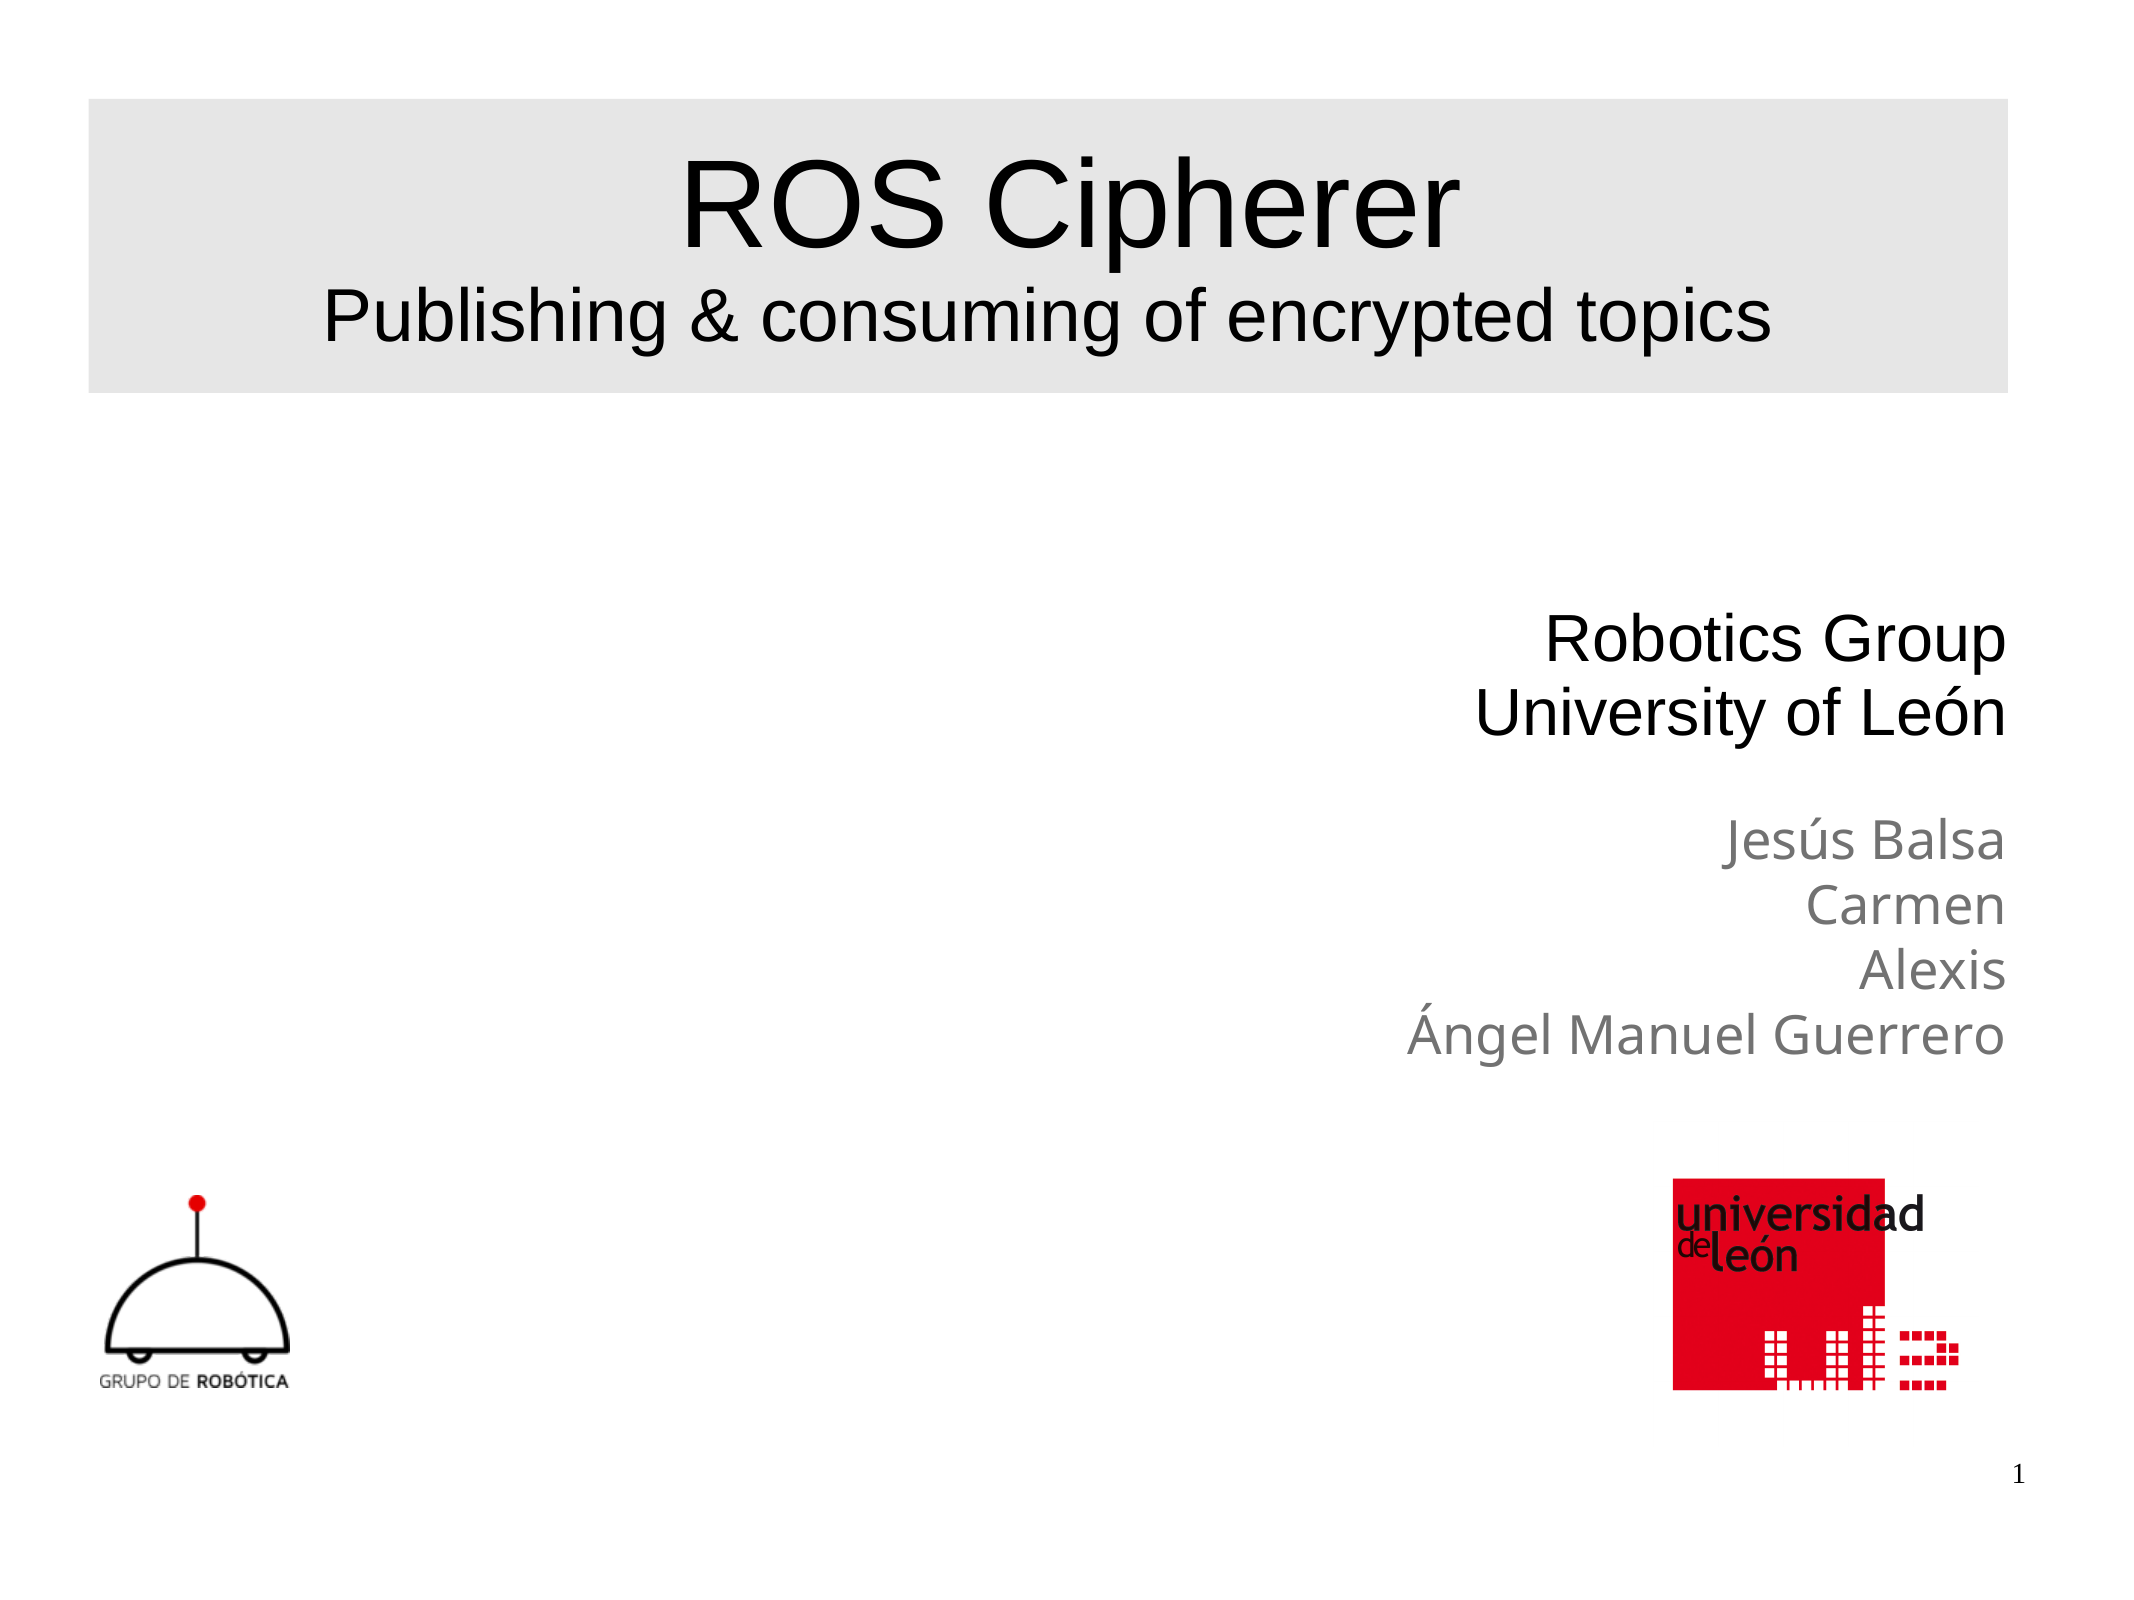

# ROS Cipherer Publishing & consuming of encrypted topics
Robotics Group
University of León
Jesús Balsa
Carmen
Alexis
Ángel Manuel Guerrero
1